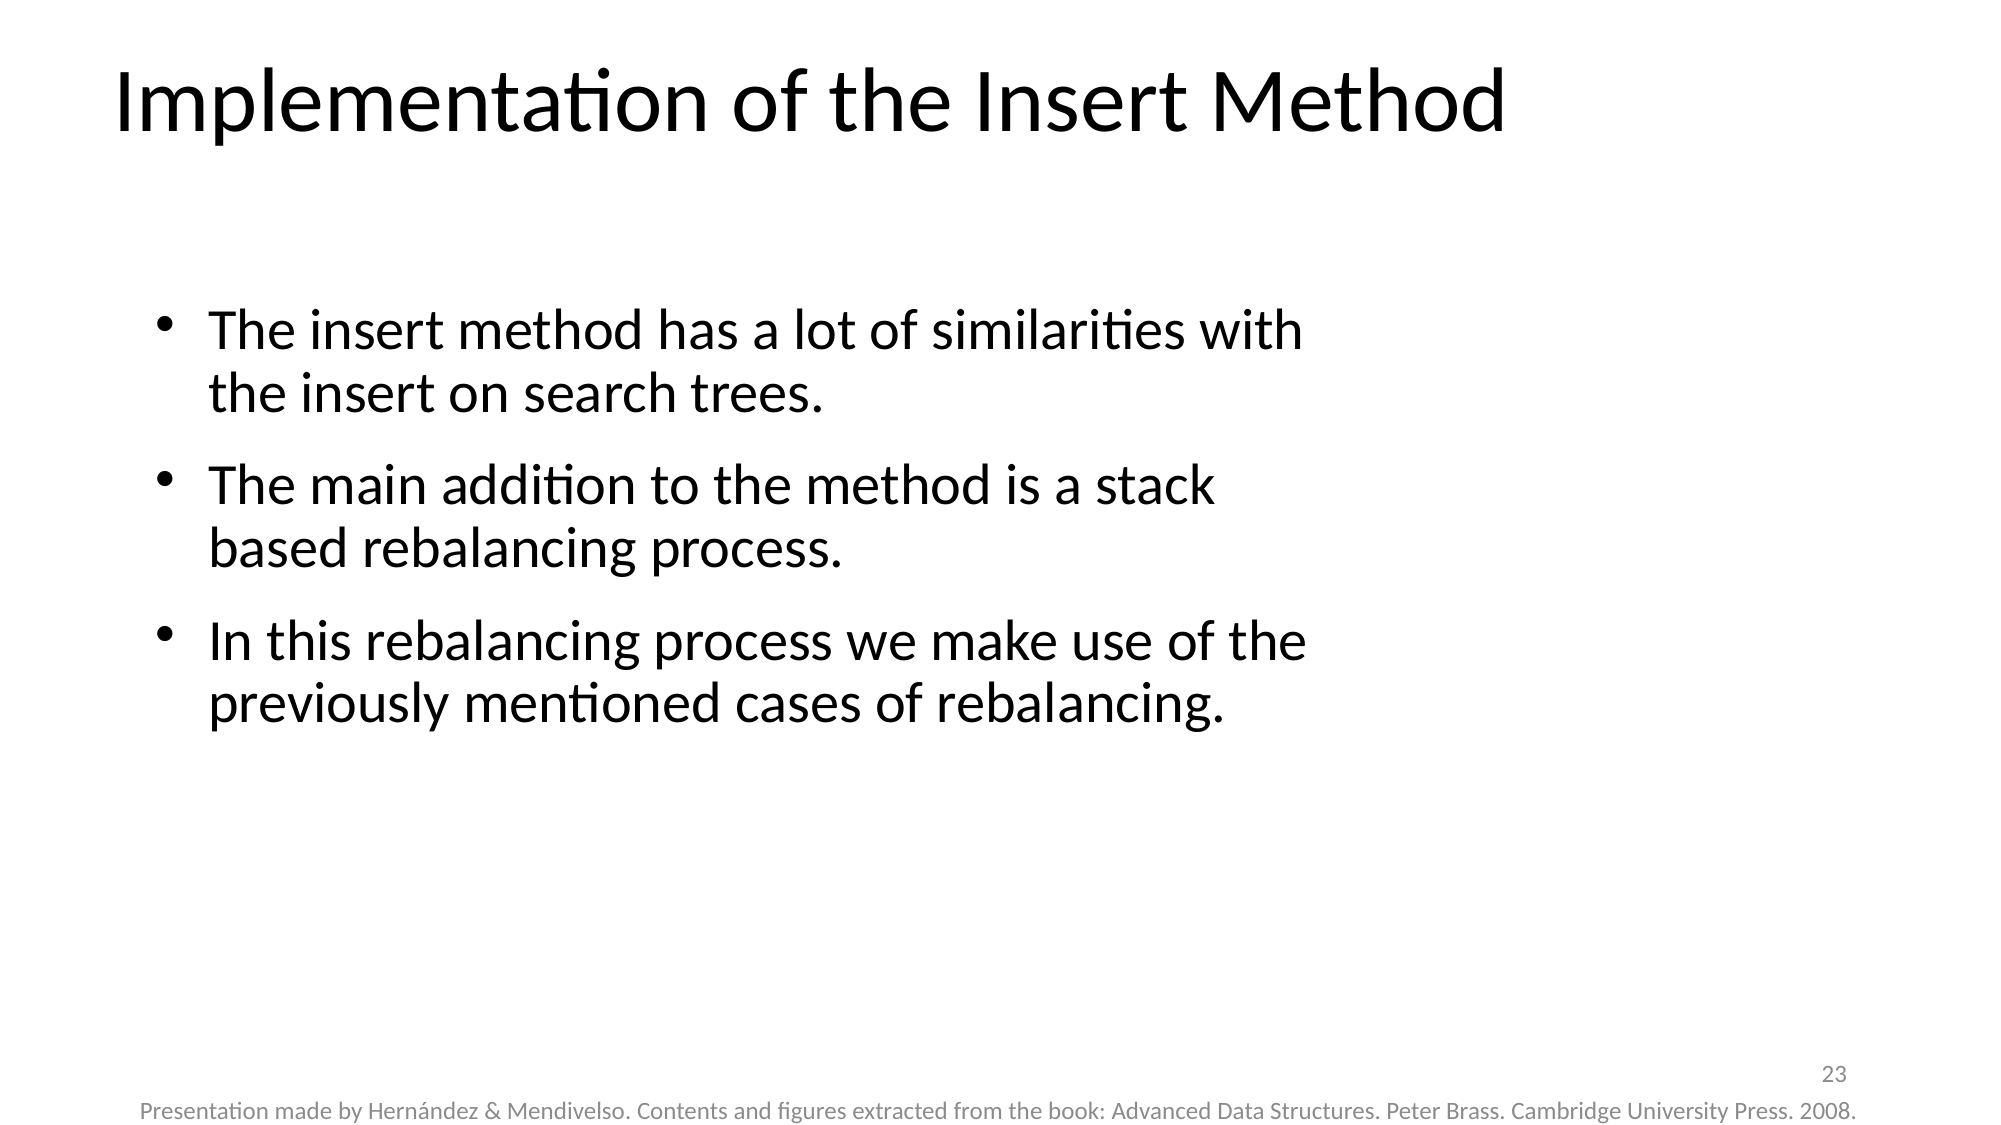

# Implementation of the Insert Method
The insert method has a lot of similarities with the insert on search trees.
The main addition to the method is a stack based rebalancing process.
In this rebalancing process we make use of the previously mentioned cases of rebalancing.
23
Presentation made by Hernández & Mendivelso. Contents and figures extracted from the book: Advanced Data Structures. Peter Brass. Cambridge University Press. 2008.